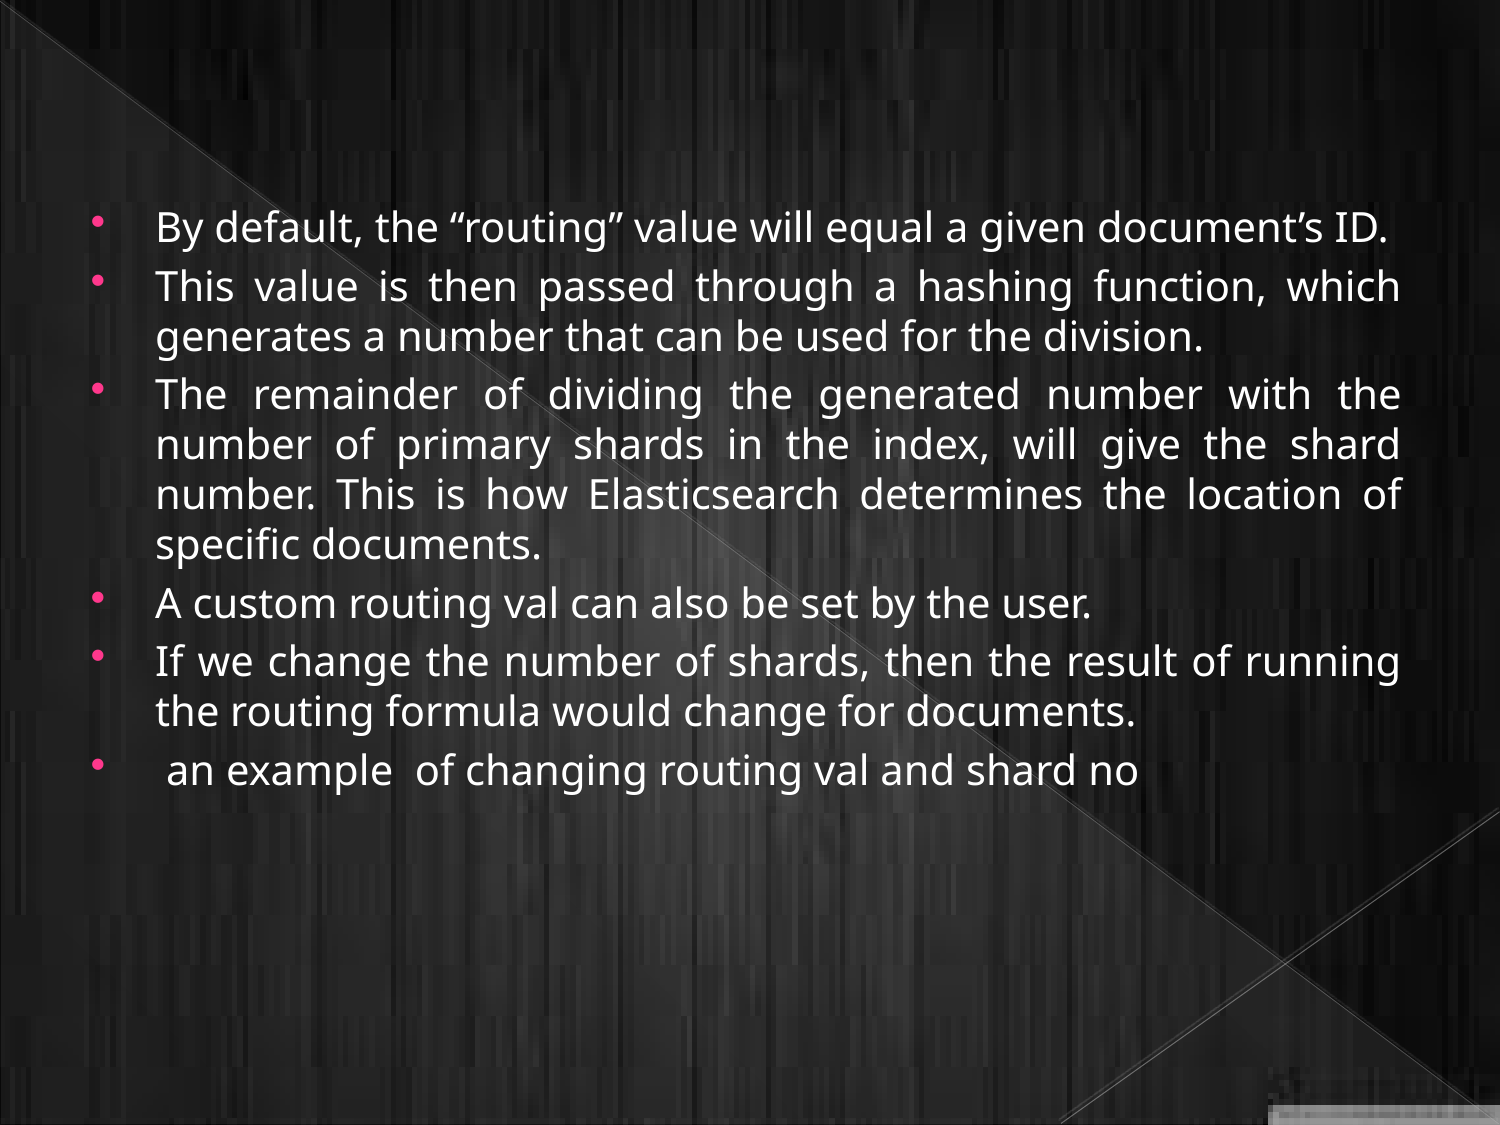

# By default, the “routing” value will equal a given document’s ID.
This value is then passed through a hashing function, which generates a number that can be used for the division.
The remainder of dividing the generated number with the number of primary shards in the index, will give the shard number. This is how Elasticsearch determines the location of specific documents.
A custom routing val can also be set by the user.
If we change the number of shards, then the result of running the routing formula would change for documents.
 an example of changing routing val and shard no